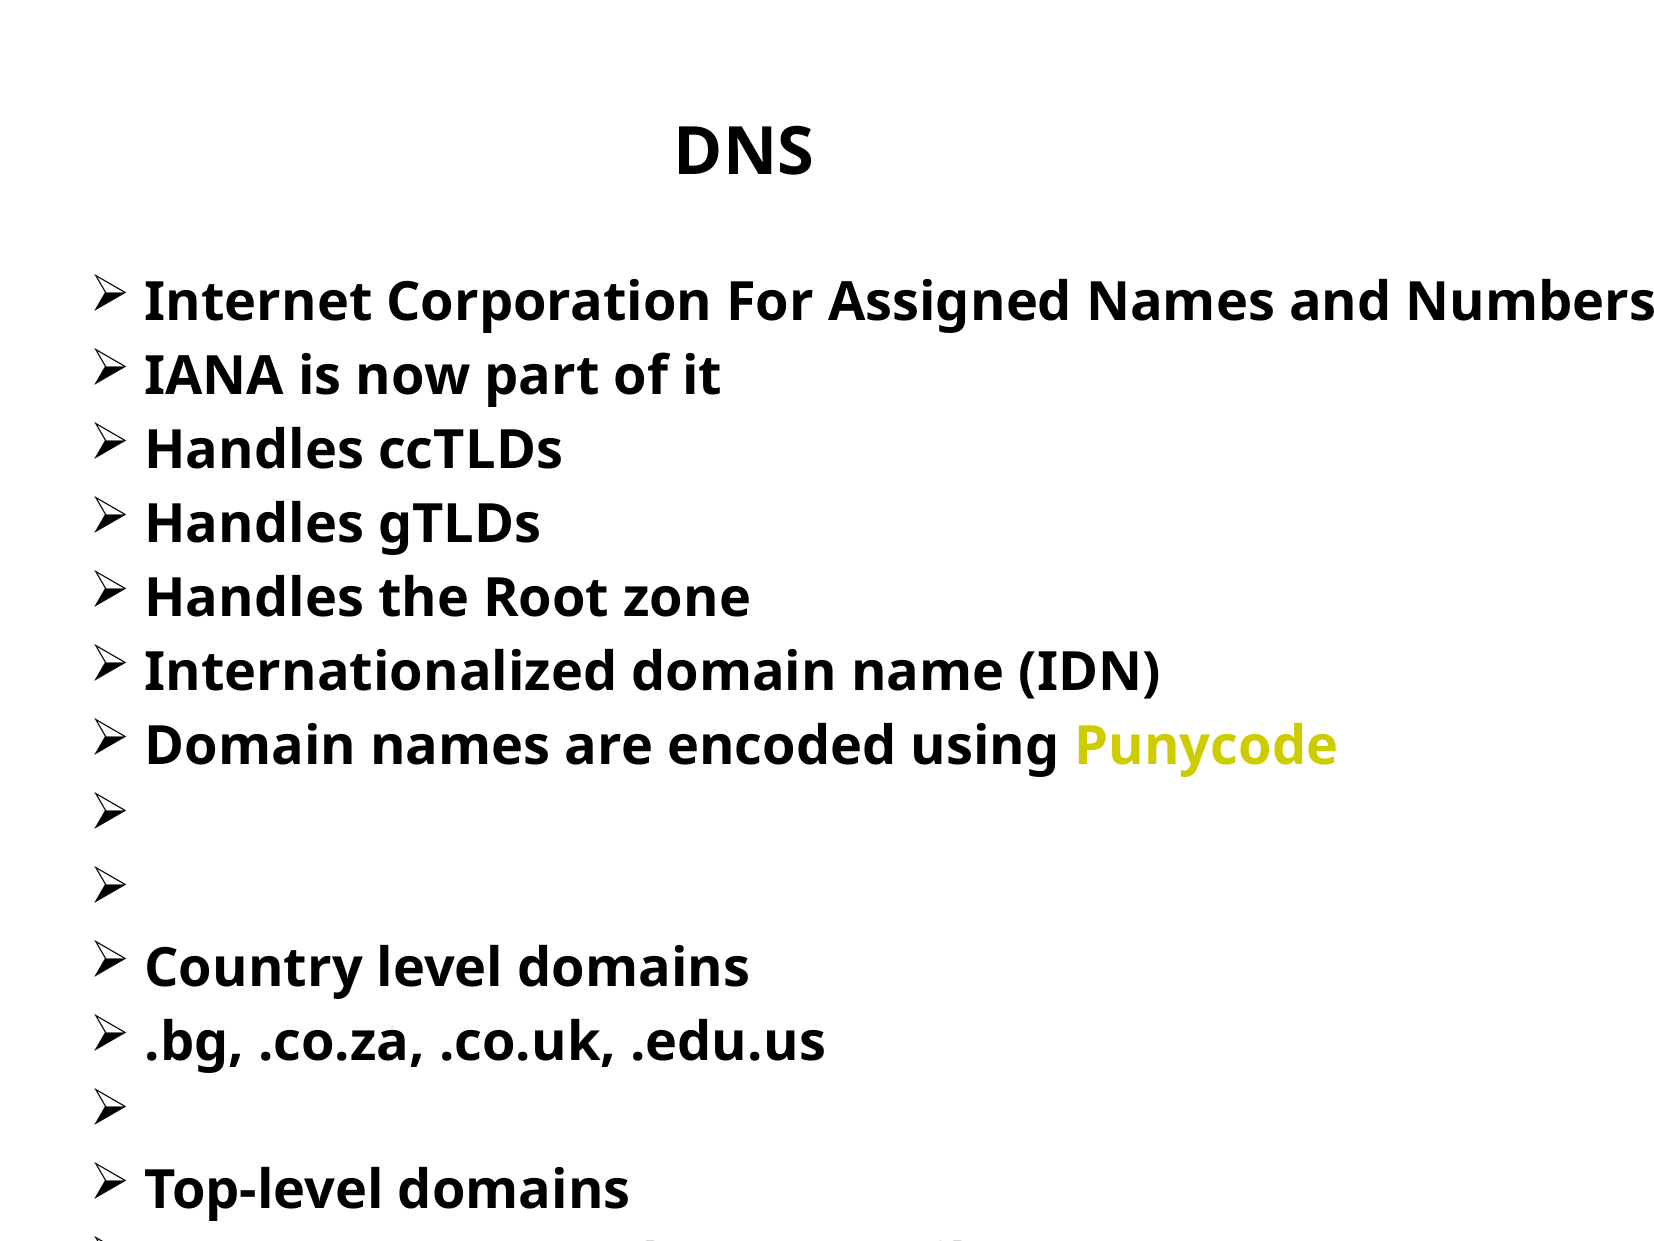

# DNS
 Internet Corporation For Assigned Names and Numbers
 IANA is now part of it
 Handles ccTLDs
 Handles gTLDs
 Handles the Root zone
 Internationalized domain name (IDN)
 Domain names are encoded using Punycode
 .ru = .рф
 We are expecting soon .bg = .бг
 Country level domains
 .bg, .co.za, .co.uk, .edu.us
 Top-level domains
 .com, .net, .org, .edu, .gov, .mil
 .biz, .name, .info